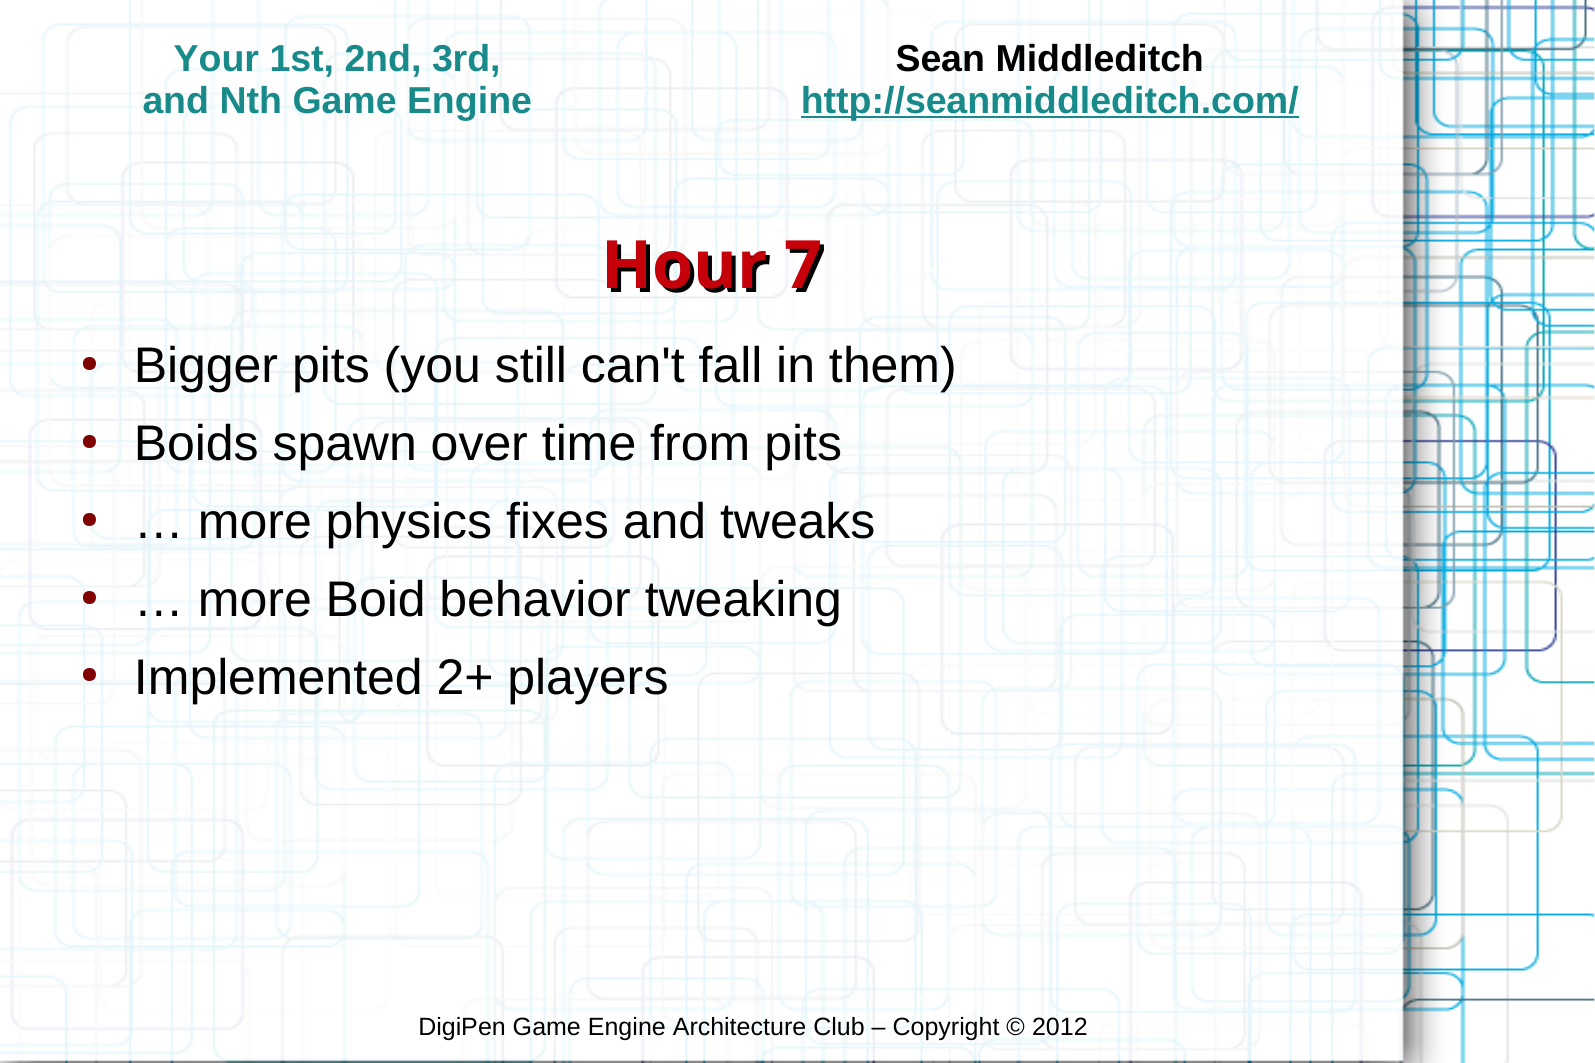

Your 1st, 2nd, 3rd,
and Nth Game Engine
Sean Middleditch
http://seanmiddleditch.com/
# Hour 7
Bigger pits (you still can't fall in them)
Boids spawn over time from pits
… more physics fixes and tweaks
… more Boid behavior tweaking
Implemented 2+ players
DigiPen Game Engine Architecture Club – Copyright © 2012